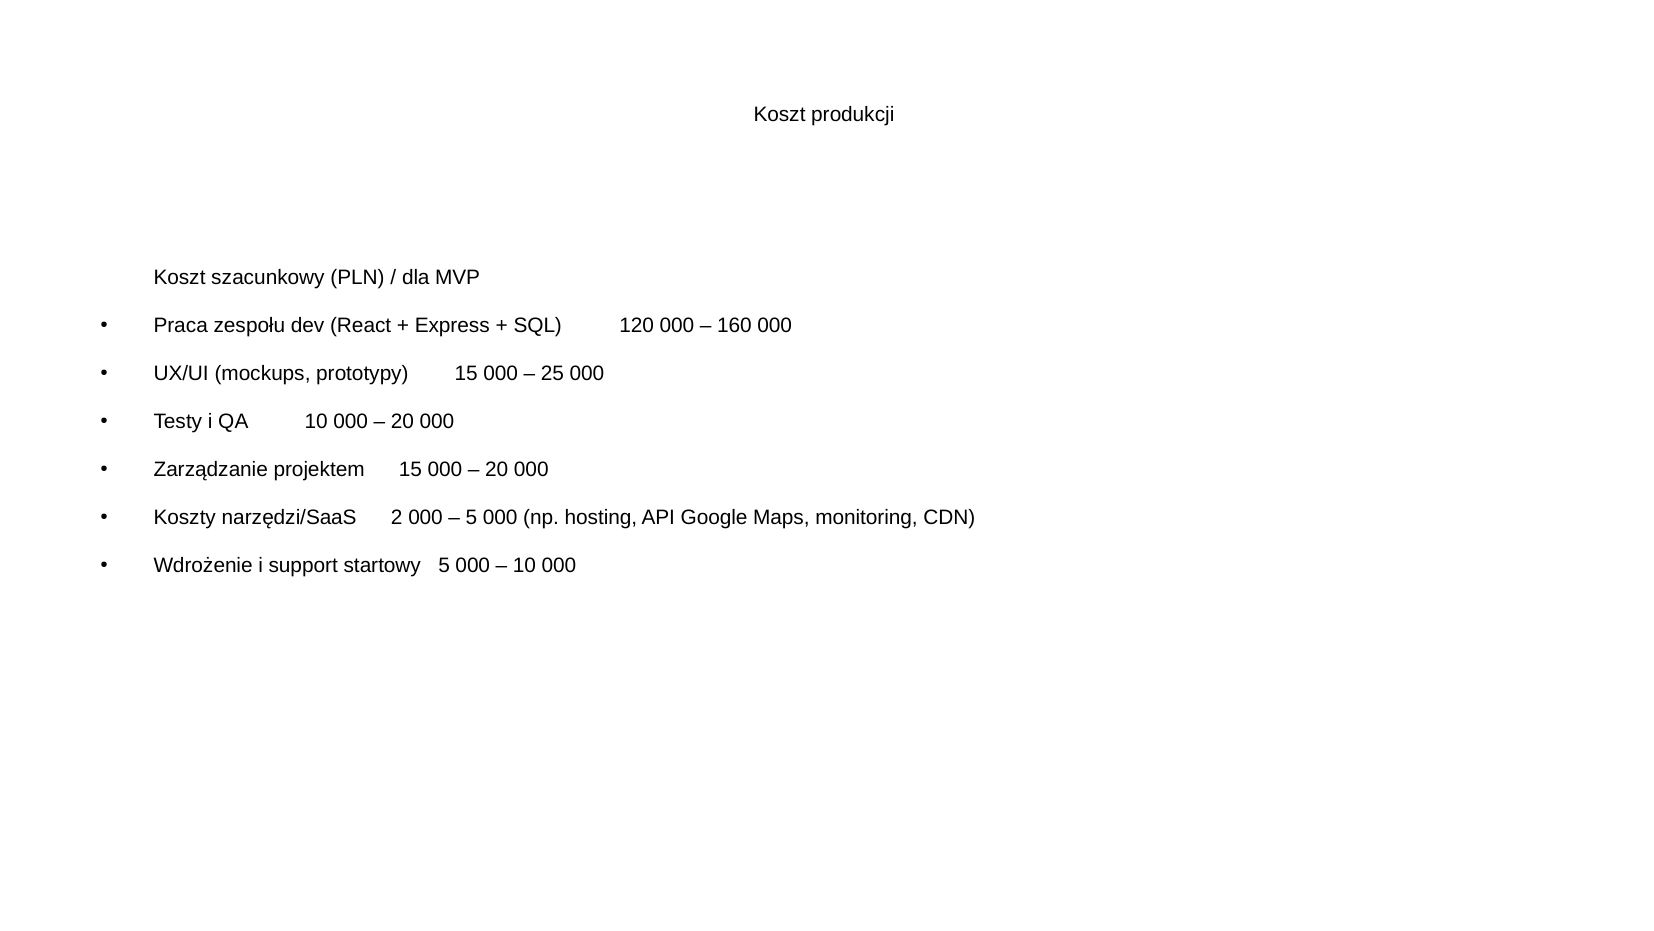

# Koszt produkcji
Koszt szacunkowy (PLN) / dla MVP
Praca zespołu dev (React + Express + SQL) 120 000 – 160 000
UX/UI (mockups, prototypy) 15 000 – 25 000
Testy i QA 10 000 – 20 000
Zarządzanie projektem 15 000 – 20 000
Koszty narzędzi/SaaS 2 000 – 5 000 (np. hosting, API Google Maps, monitoring, CDN)
Wdrożenie i support startowy 5 000 – 10 000